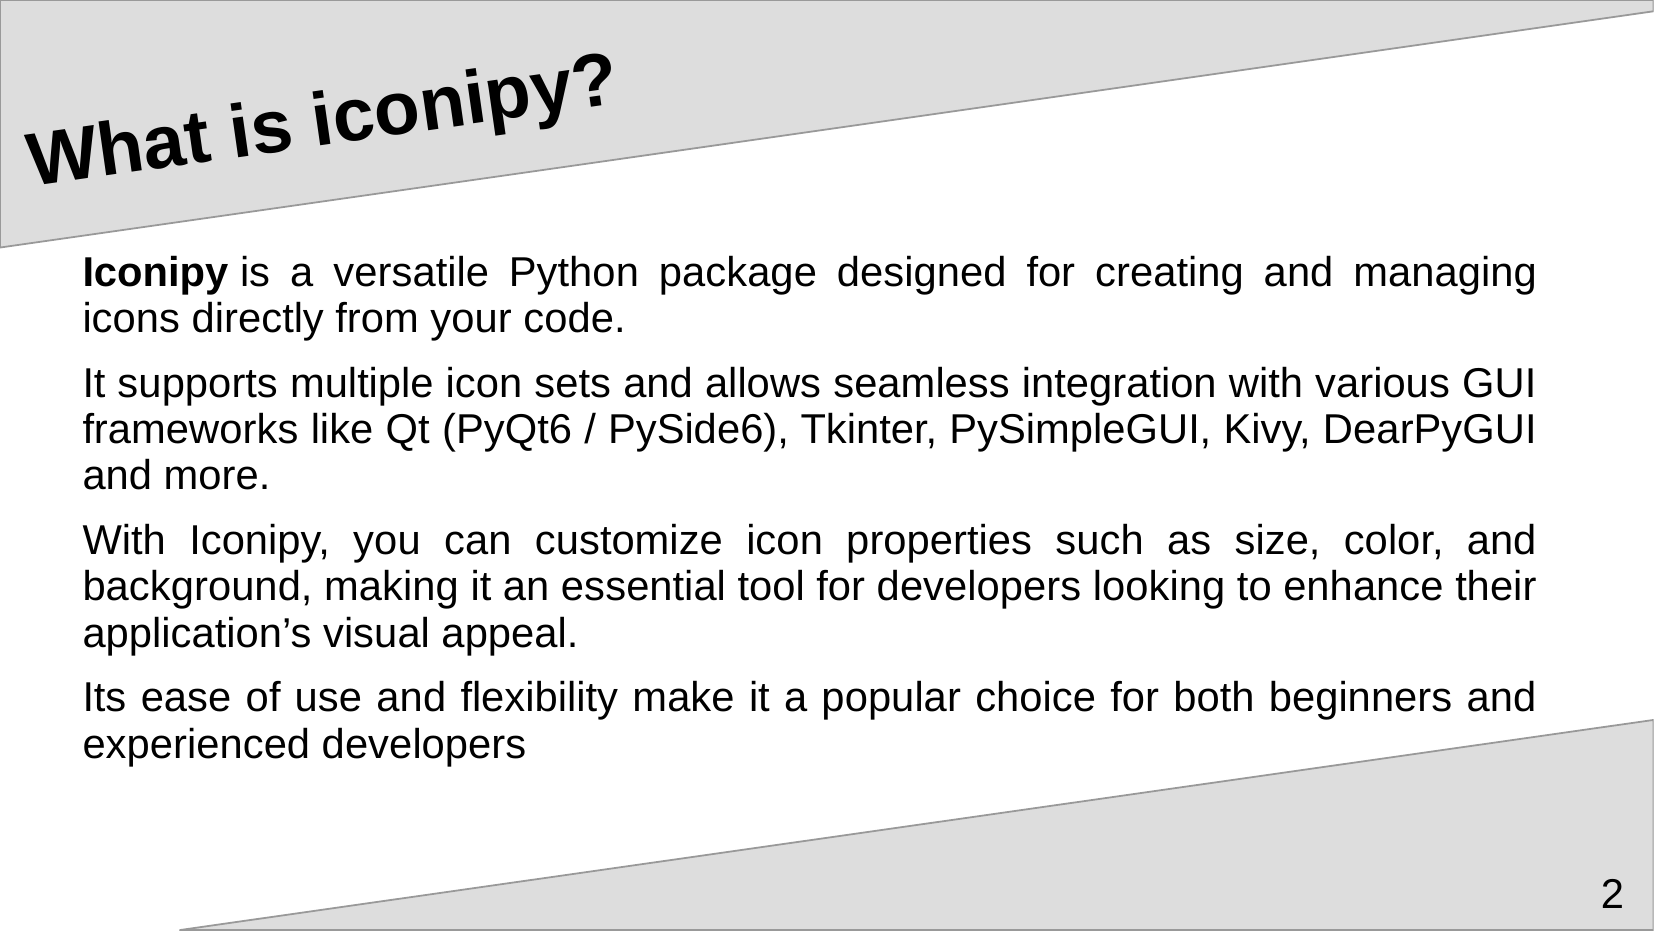

# What is iconipy?
Iconipy is a versatile Python package designed for creating and managing icons directly from your code.
It supports multiple icon sets and allows seamless integration with various GUI frameworks like Qt (PyQt6 / PySide6), Tkinter, PySimpleGUI, Kivy, DearPyGUI and more.
With Iconipy, you can customize icon properties such as size, color, and background, making it an essential tool for developers looking to enhance their application’s visual appeal.
Its ease of use and flexibility make it a popular choice for both beginners and experienced developers
2